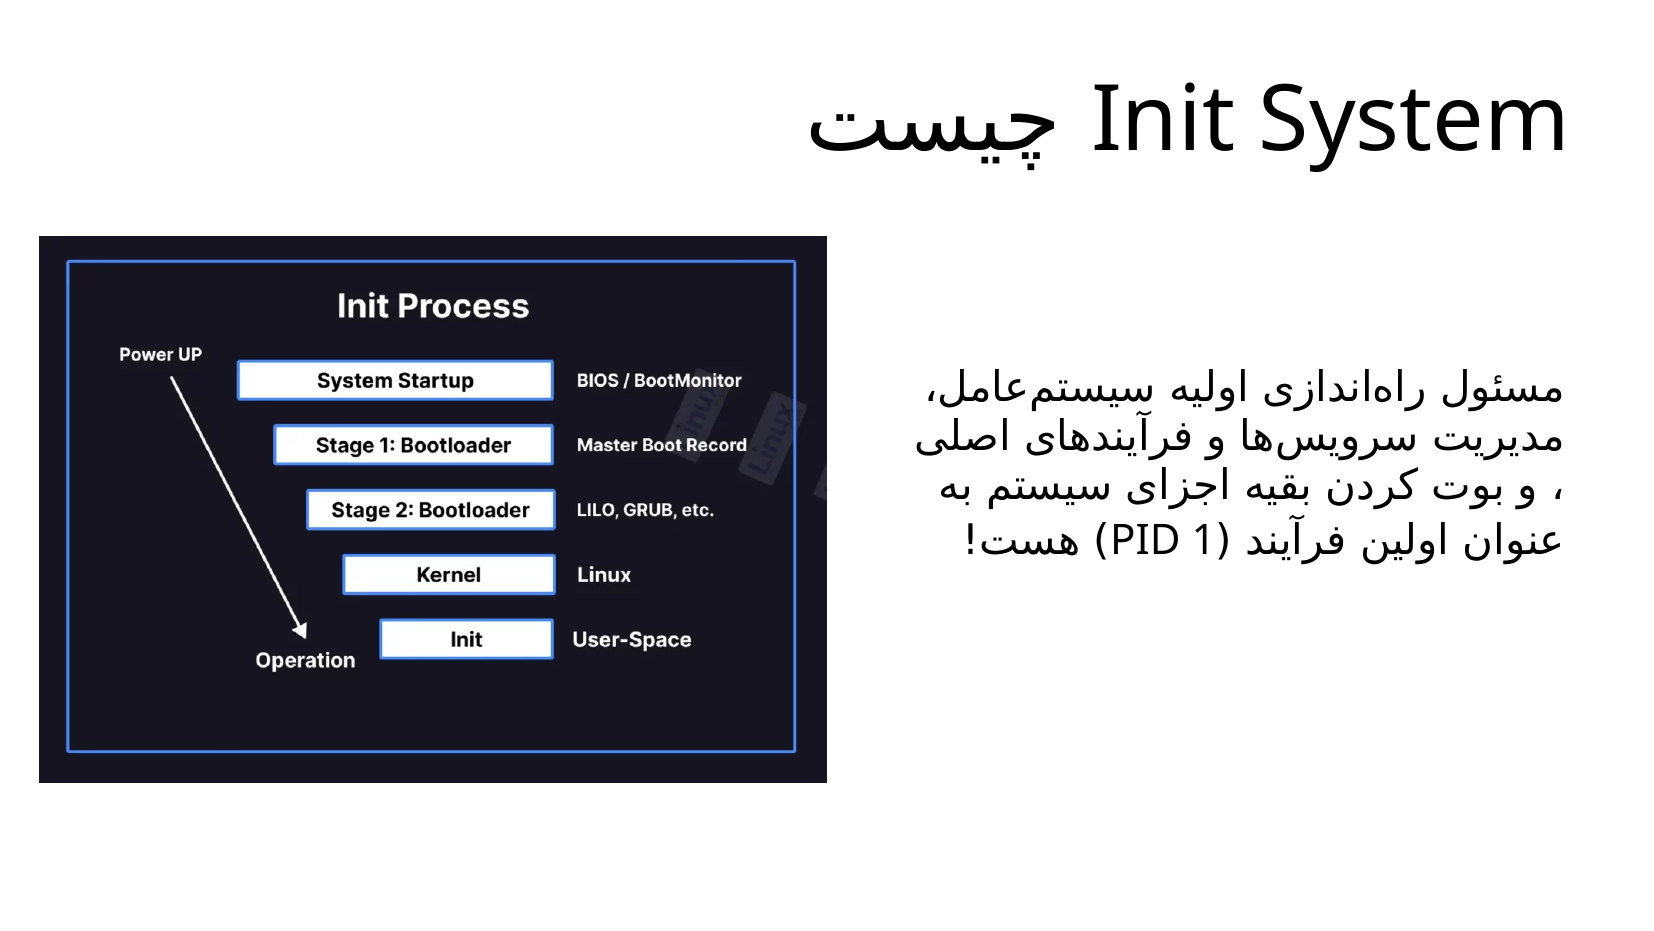

# Init System چیست
مسئول راه‌اندازی اولیه سیستم‌عامل، مدیریت سرویس‌ها و فرآیندهای اصلی ، و بوت کردن بقیه اجزای سیستم به عنوان اولین فرآیند (PID 1) هست!